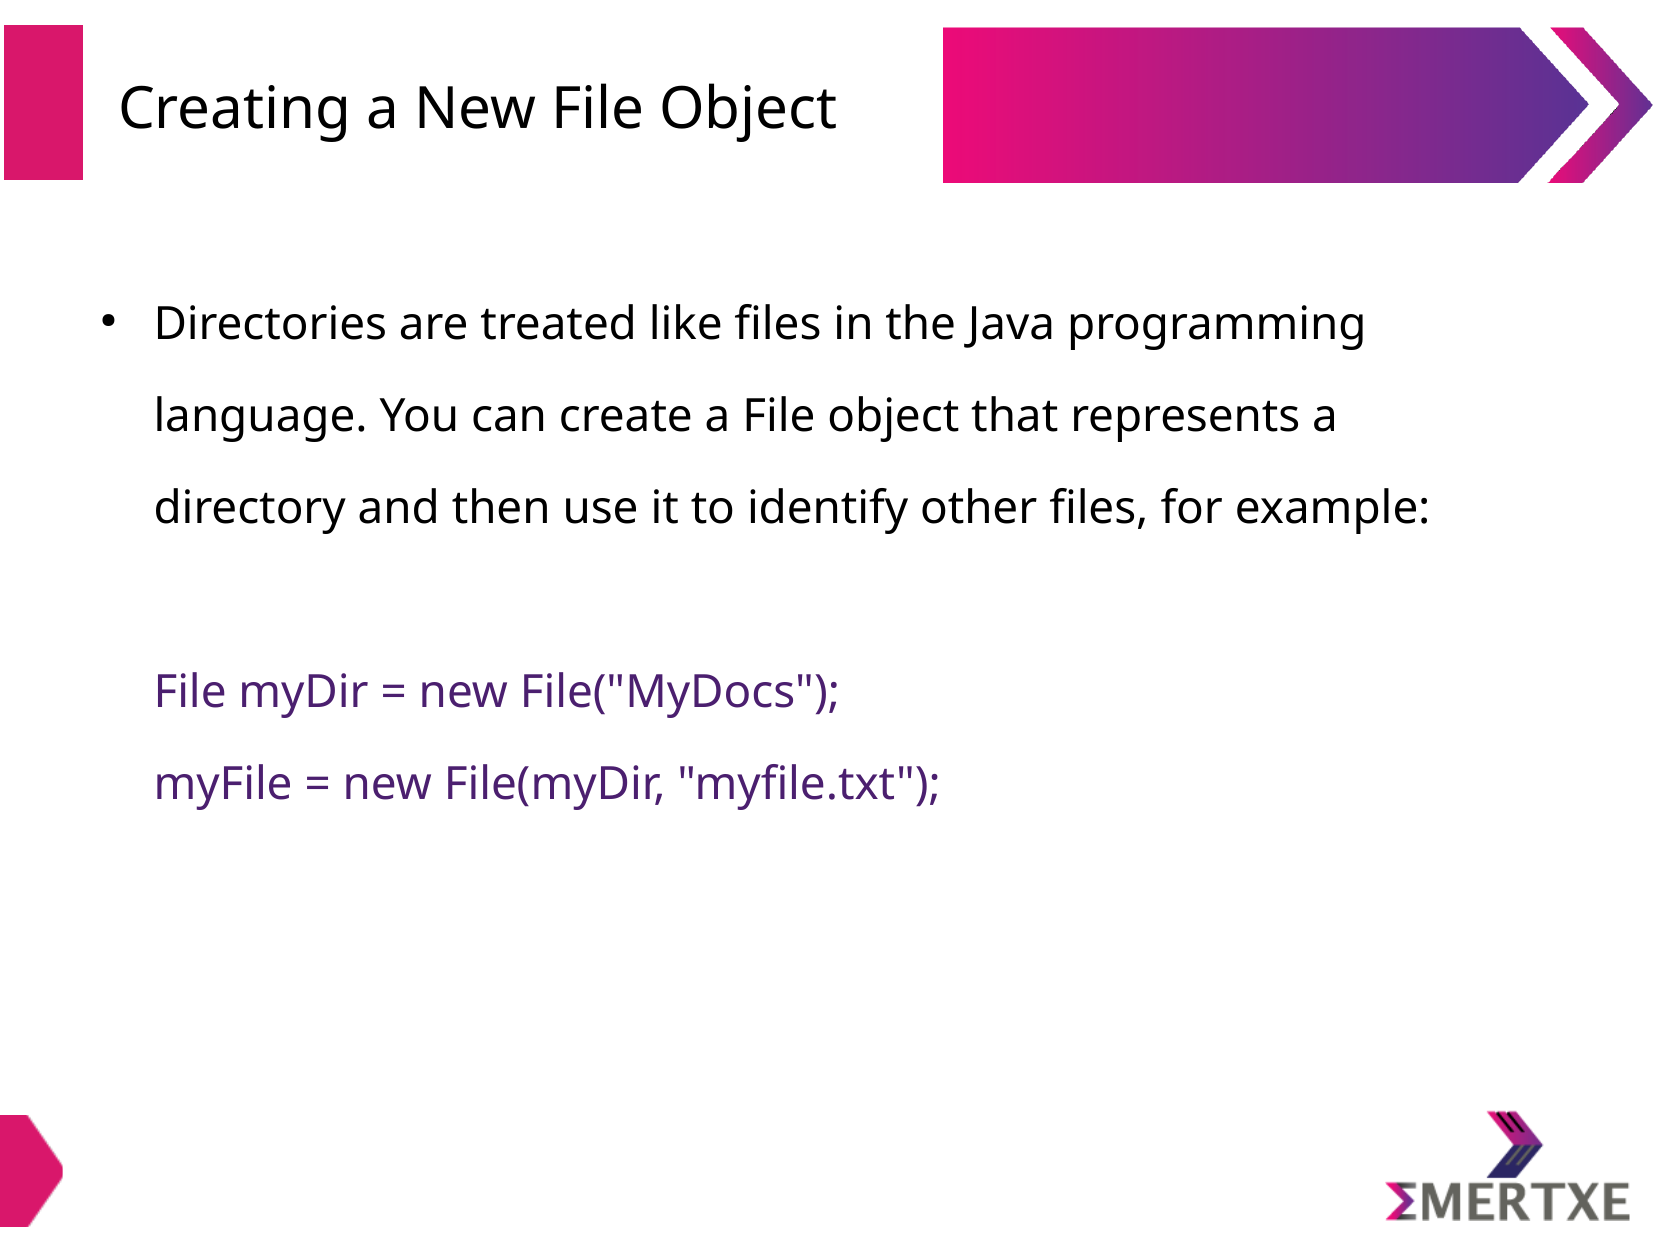

# Creating a New File Object
Directories are treated like files in the Java programming
language. You can create a File object that represents a
directory and then use it to identify other files, for example:
File myDir = new File("MyDocs");
myFile = new File(myDir, "myfile.txt");